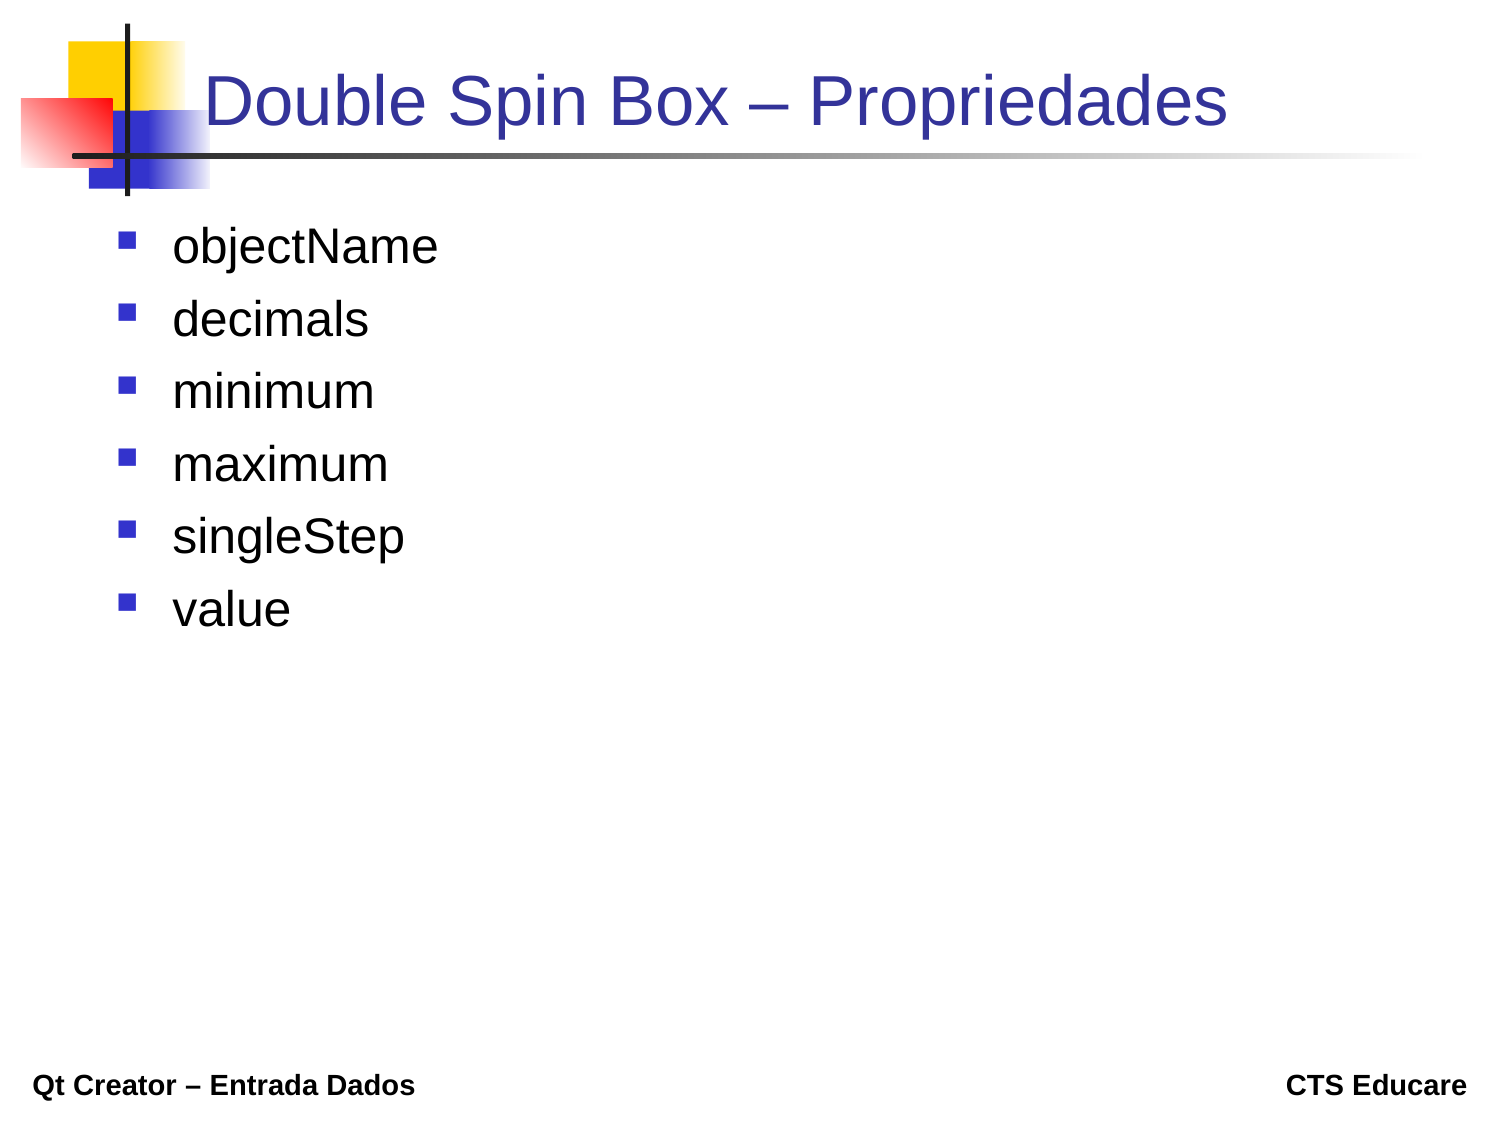

# Double Spin Box – Propriedades
objectName
decimals
minimum
maximum
singleStep
value